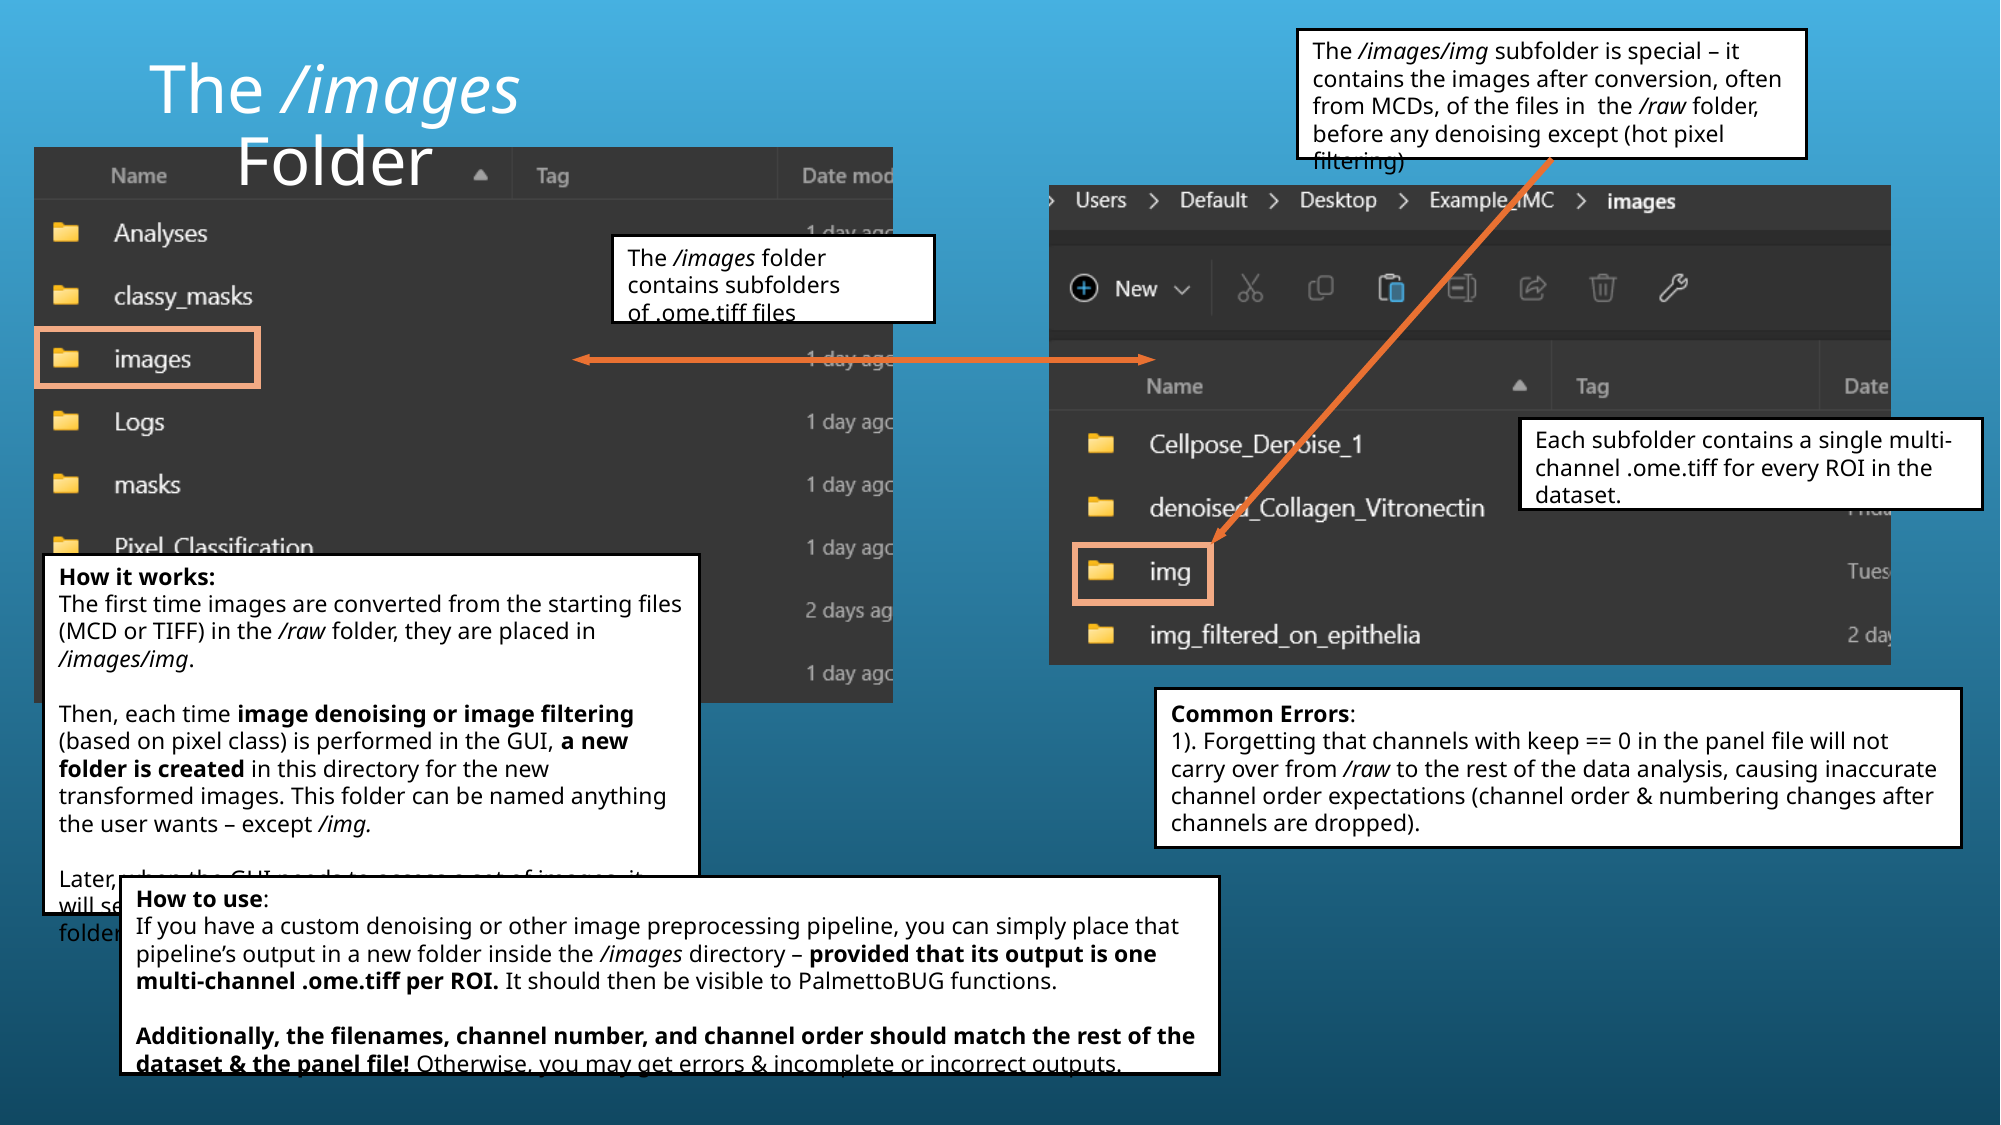

The /images/img subfolder is special – it contains the images after conversion, often from MCDs, of the files in the /raw folder, before any denoising except (hot pixel filtering)
The /images Folder
The /images folder contains subfolders of .ome.tiff files
Each subfolder contains a single multi-channel .ome.tiff for every ROI in the dataset.
How it works:
The first time images are converted from the starting files (MCD or TIFF) in the /raw folder, they are placed in /images/img.
Then, each time image denoising or image filtering (based on pixel class) is performed in the GUI, a new folder is created in this directory for the new transformed images. This folder can be named anything the user wants – except /img.
Later, when the GUI needs to access a set of images, it will search inside the /images folder and list ALL the sub-folders it finds.
Common Errors:
1). Forgetting that channels with keep == 0 in the panel file will not carry over from /raw to the rest of the data analysis, causing inaccurate channel order expectations (channel order & numbering changes after channels are dropped).
How to use:
If you have a custom denoising or other image preprocessing pipeline, you can simply place that pipeline’s output in a new folder inside the /images directory – provided that its output is one multi-channel .ome.tiff per ROI. It should then be visible to PalmettoBUG functions.
Additionally, the filenames, channel number, and channel order should match the rest of the dataset & the panel file! Otherwise, you may get errors & incomplete or incorrect outputs.